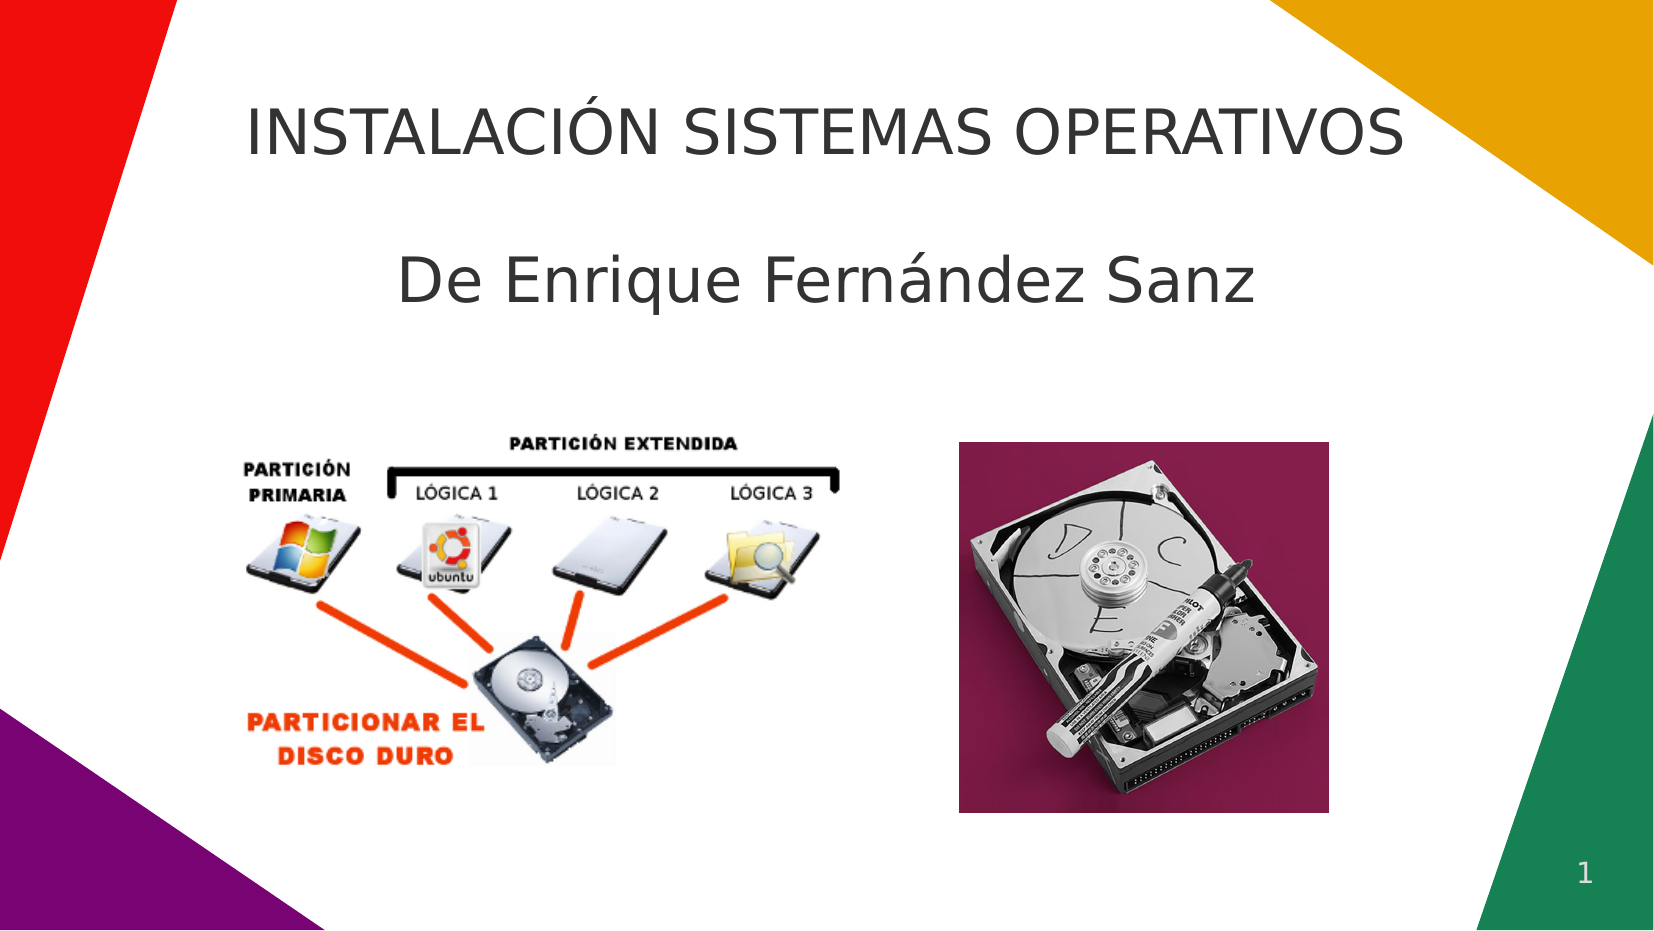

# INSTALACIÓN SISTEMAS OPERATIVOS
De Enrique Fernández Sanz
1